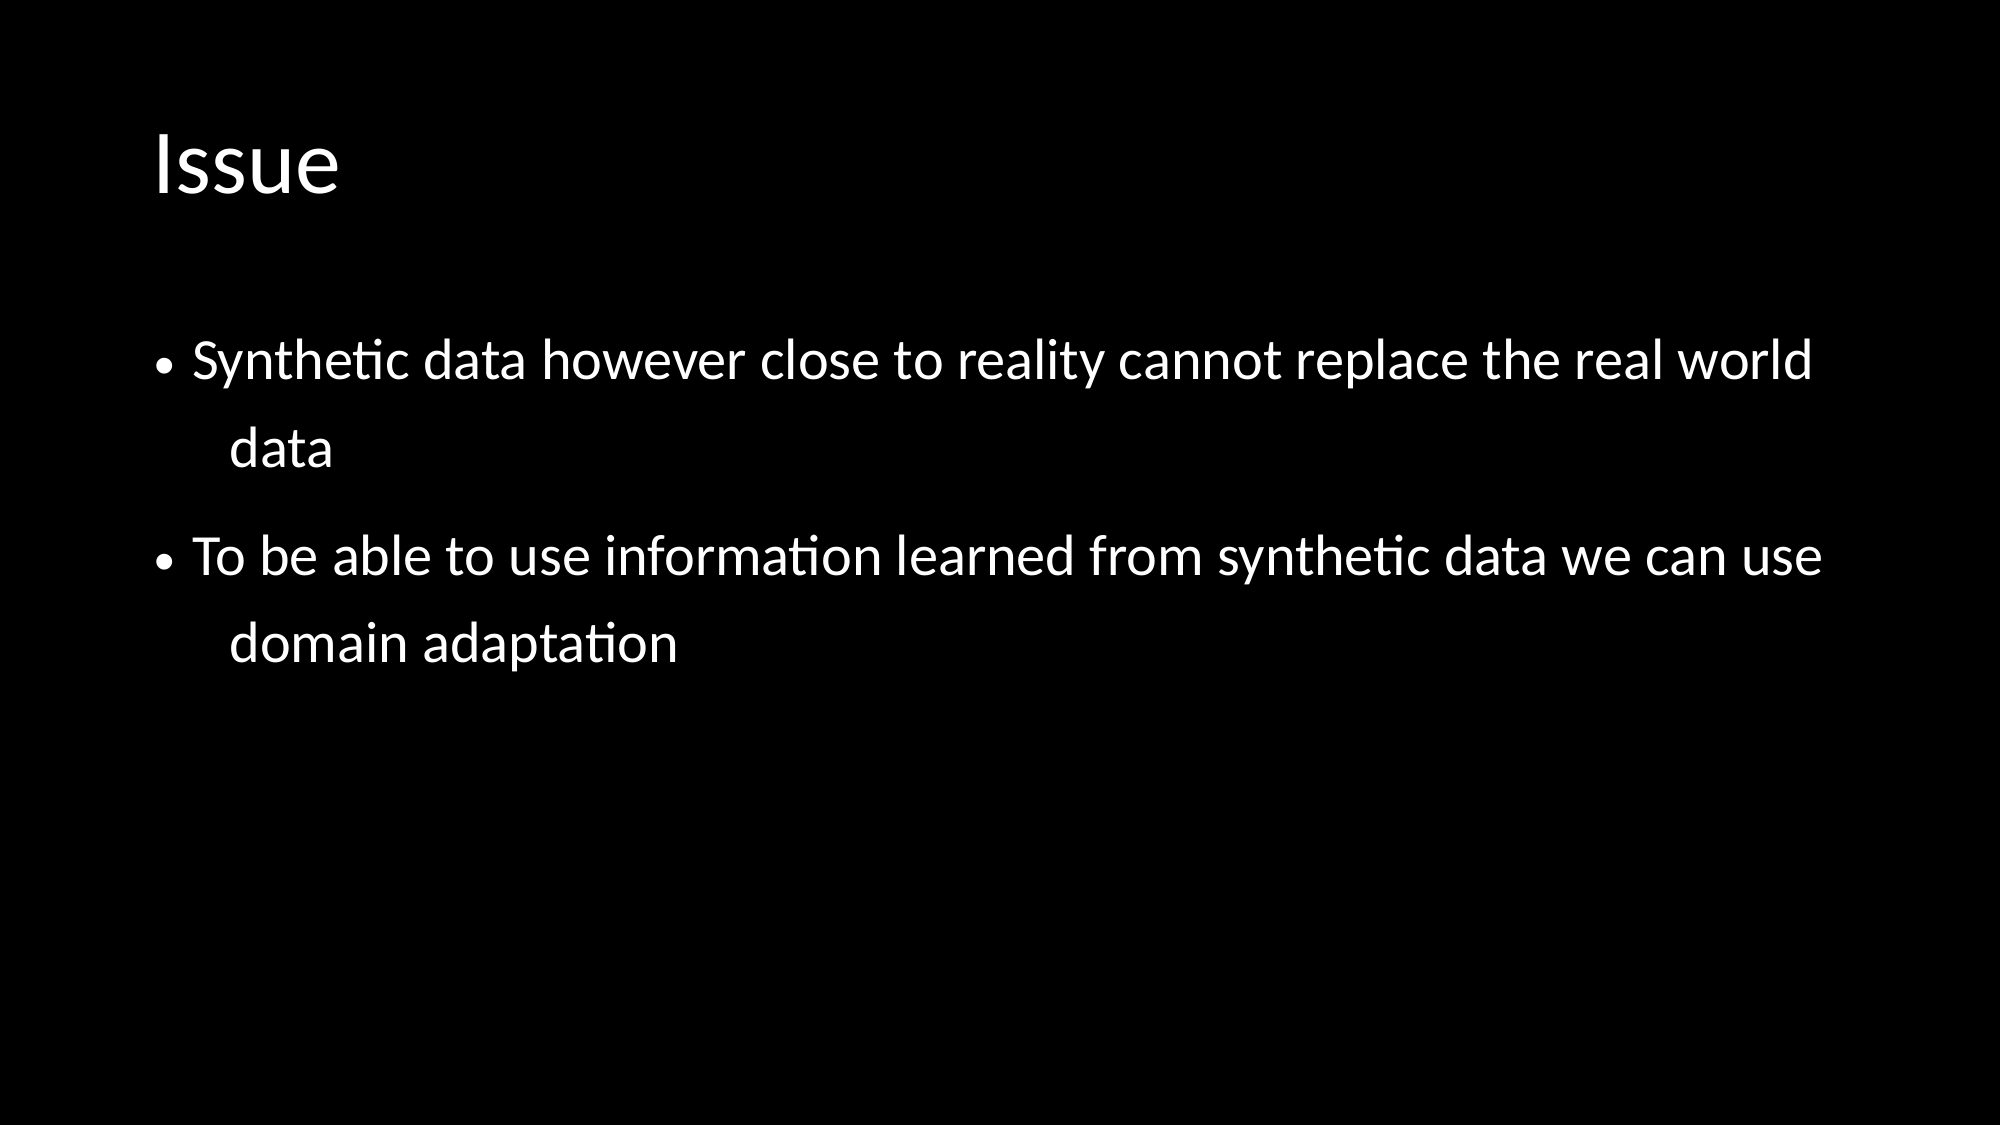

# Issue
Synthetic data however close to reality cannot replace the real world data
To be able to use information learned from synthetic data we can use domain adaptation